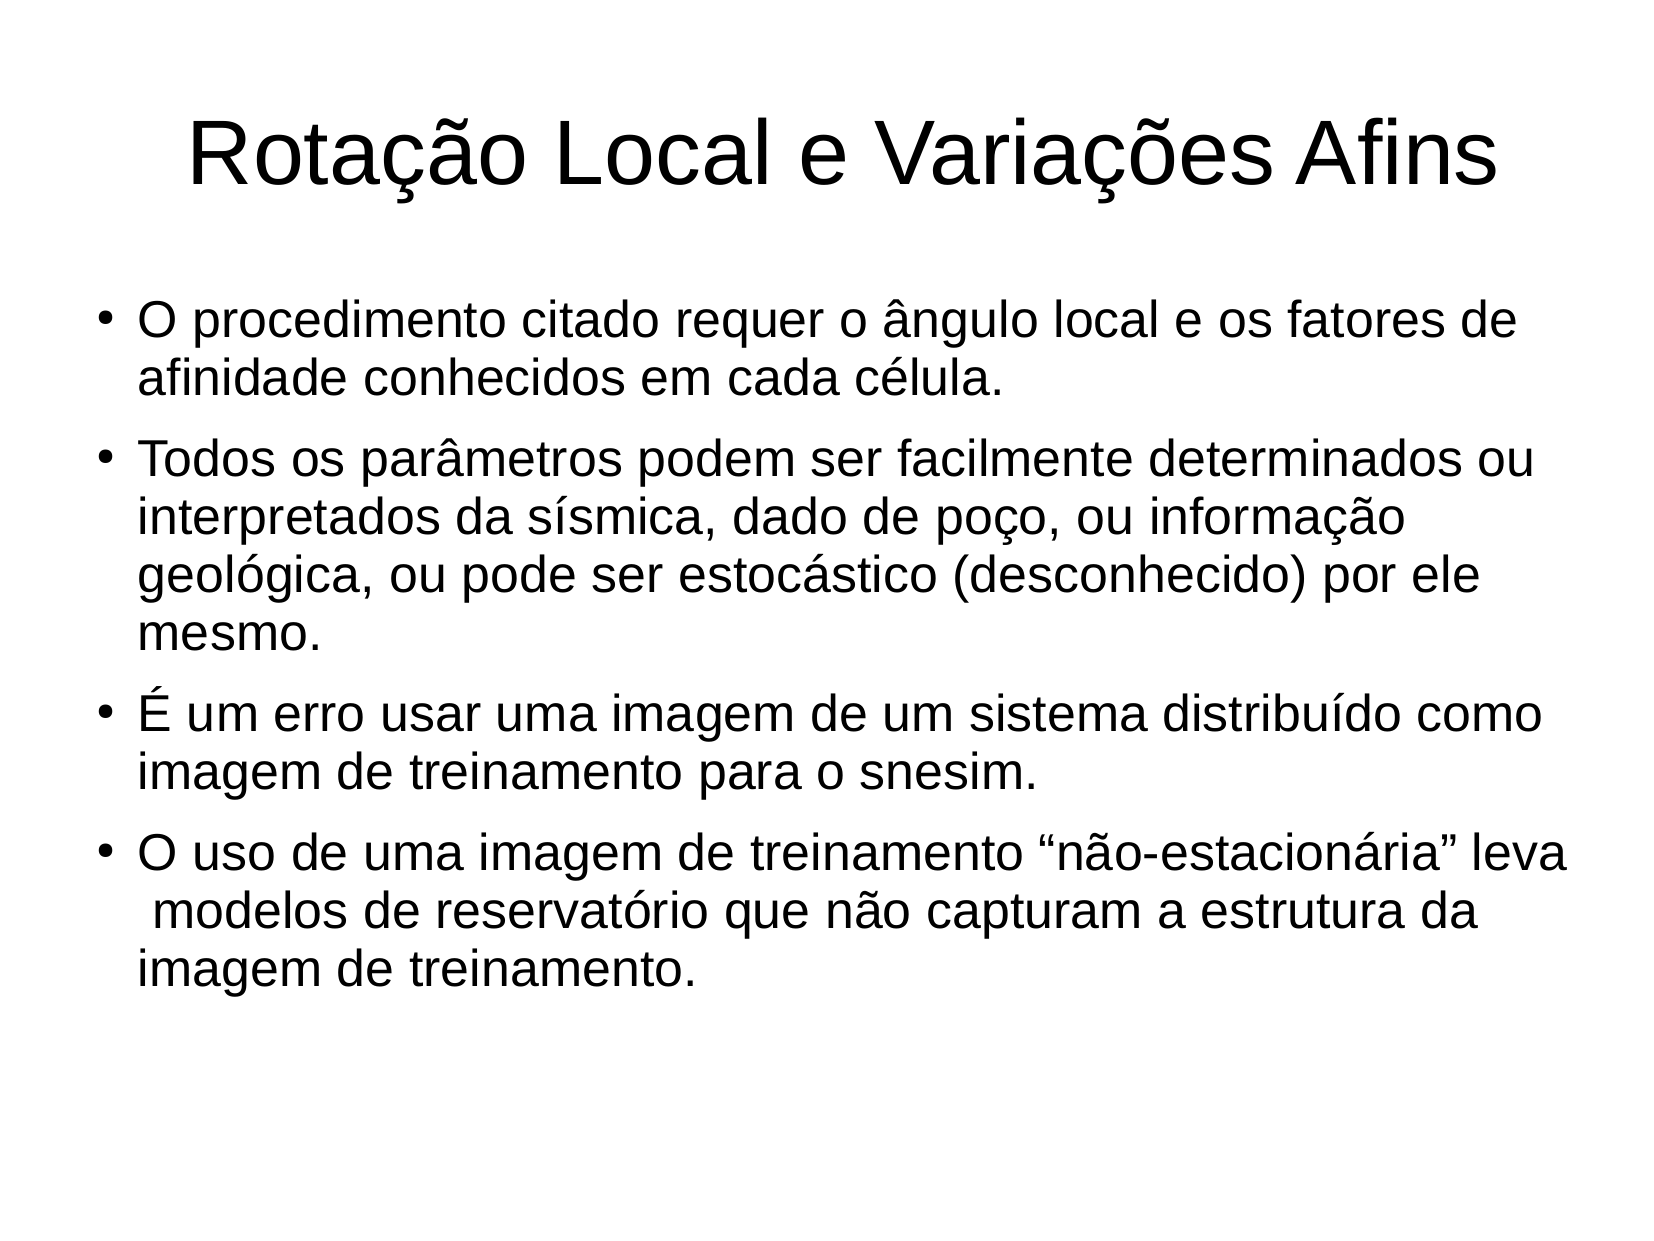

# Rotação Local e Variações Afins
O procedimento citado requer o ângulo local e os fatores de afinidade conhecidos em cada célula.
Todos os parâmetros podem ser facilmente determinados ou interpretados da sísmica, dado de poço, ou informação geológica, ou pode ser estocástico (desconhecido) por ele mesmo.
É um erro usar uma imagem de um sistema distribuído como imagem de treinamento para o snesim.
O uso de uma imagem de treinamento “não-estacionária” leva modelos de reservatório que não capturam a estrutura da imagem de treinamento.